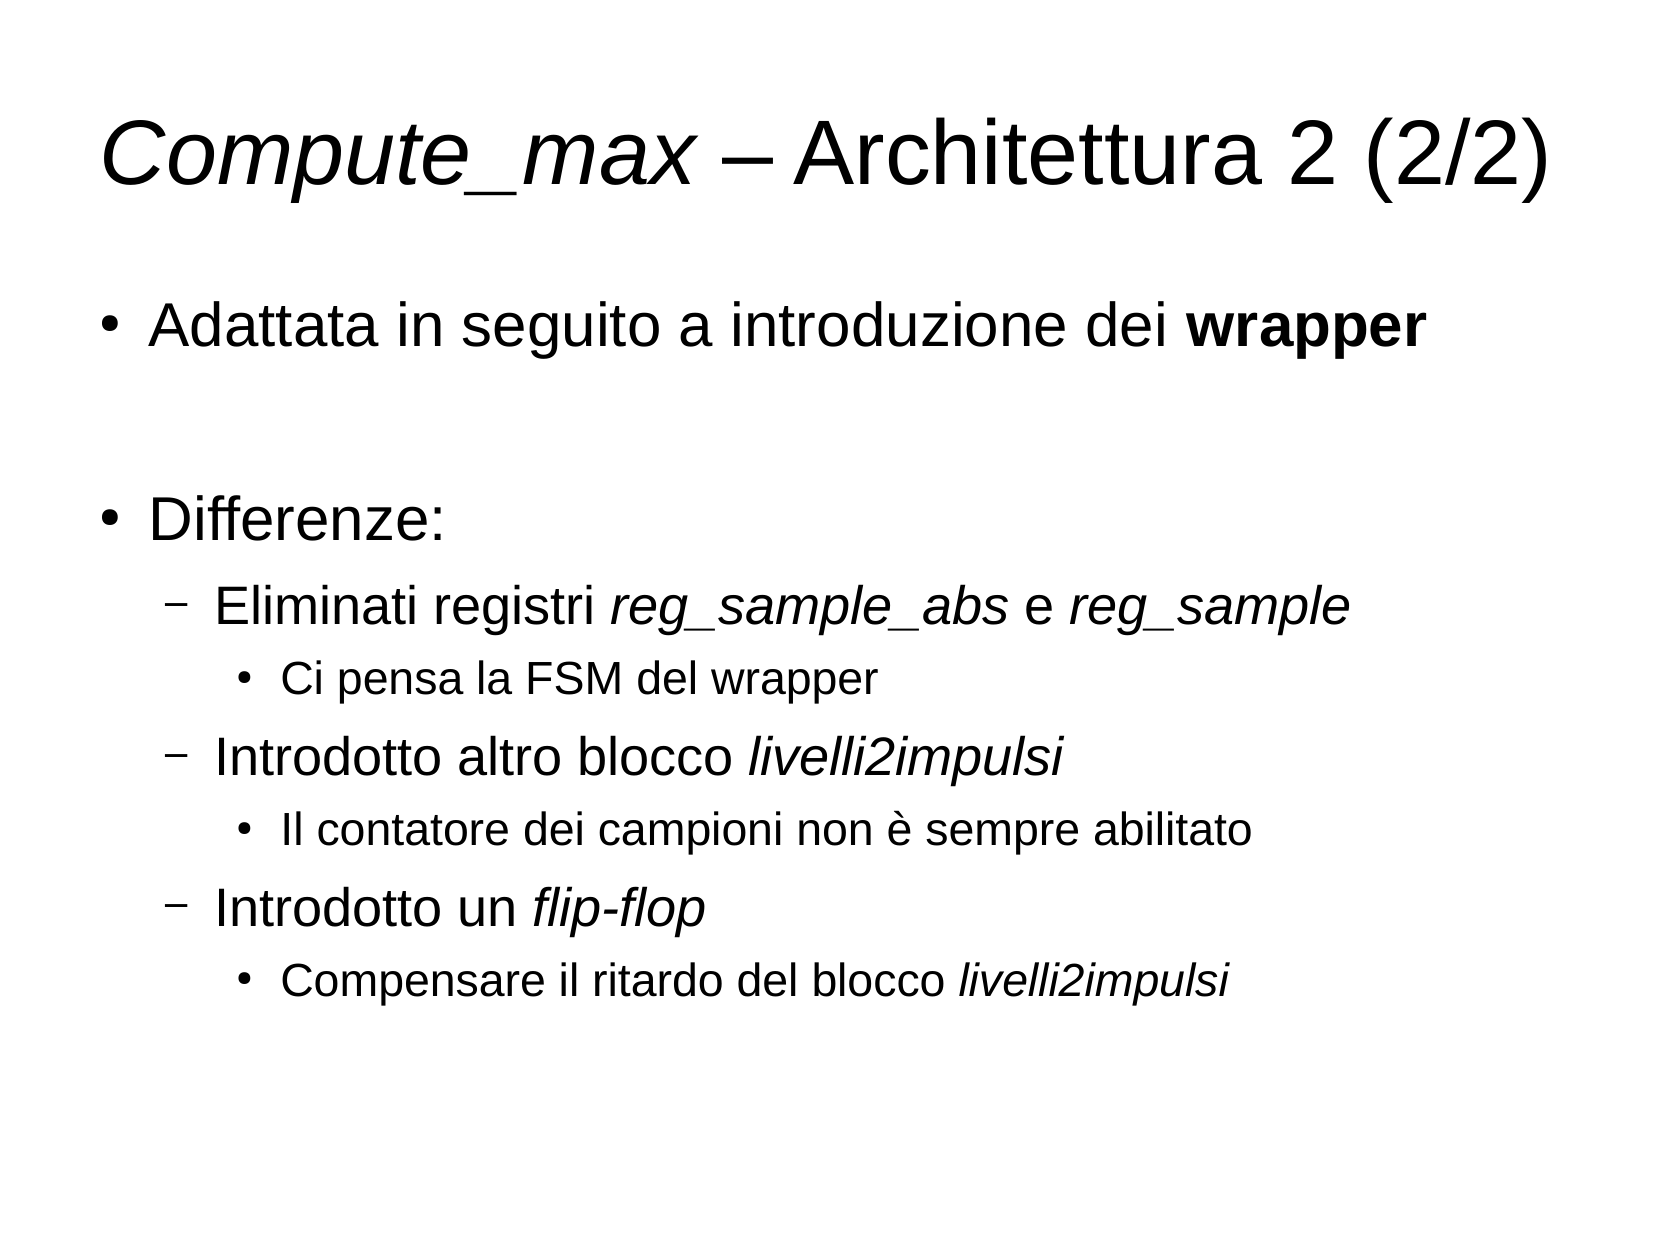

# Compute_max – Architettura 2 (2/2)
Adattata in seguito a introduzione dei wrapper
Differenze:
Eliminati registri reg_sample_abs e reg_sample
Ci pensa la FSM del wrapper
Introdotto altro blocco livelli2impulsi
Il contatore dei campioni non è sempre abilitato
Introdotto un flip-flop
Compensare il ritardo del blocco livelli2impulsi